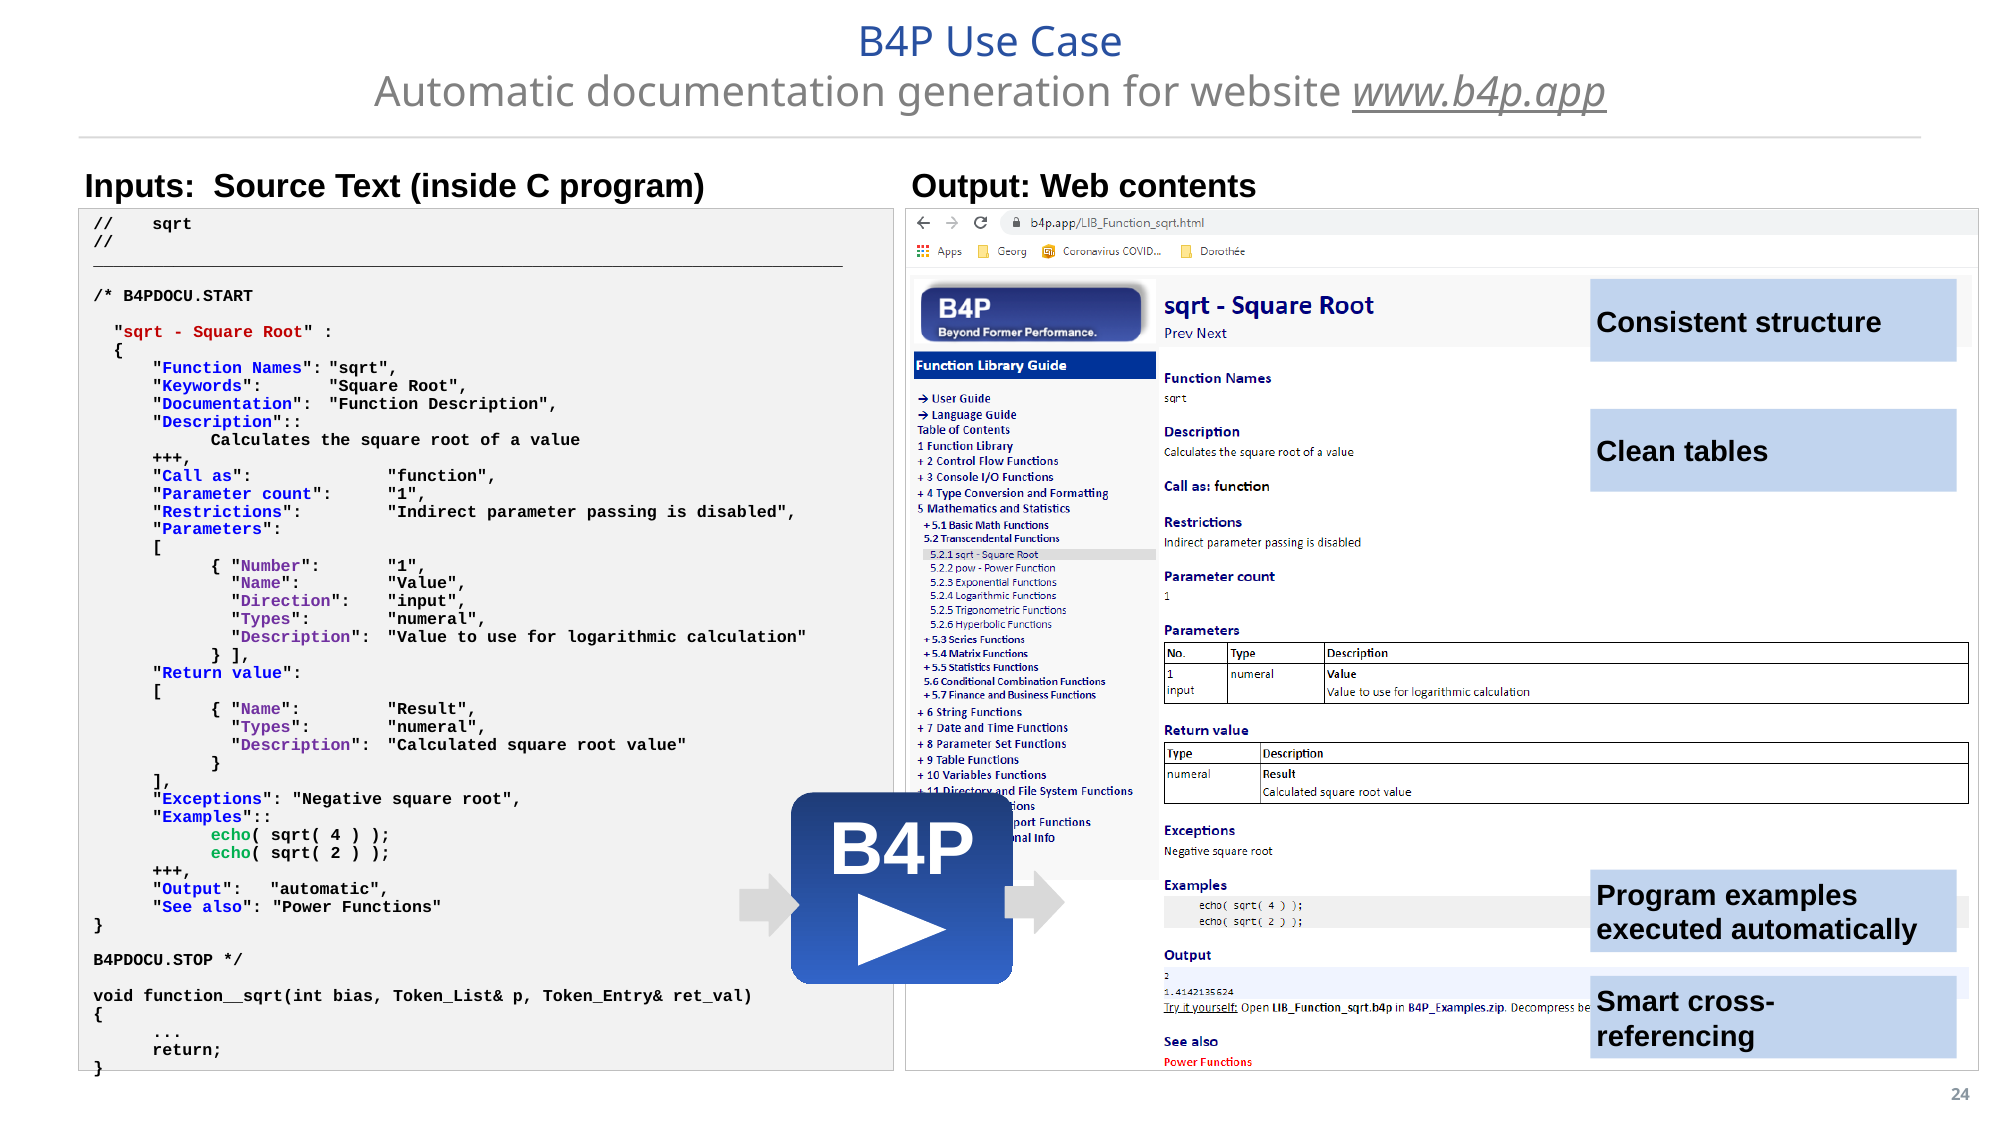

# B4P Use Case Automatic documentation generation for website www.b4p.app
Inputs: Source Text (inside C program)
Output: Web contents
//	sqrt
// ___________________________________________________________________________
/* B4PDOCU.START
 "sqrt - Square Root" :
 {
	"Function Names":	"sqrt",
	"Keywords":		"Square Root",
	"Documentation":	"Function Description",
	"Description"::
		Calculates the square root of a value
	+++,
	"Call as":			"function",
	"Parameter count":	"1",
	"Restrictions":		"Indirect parameter passing is disabled",
	"Parameters":
	[
		{ "Number": 	"1",
		 "Name": 		"Value",
		 "Direction": 	"input",
		 "Types": 		"numeral",
		 "Description":	"Value to use for logarithmic calculation"
		} ],
	"Return value":
	[
		{ "Name": 		"Result",
		 "Types": 		"numeral",
		 "Description":	"Calculated square root value"
		}
	],
	"Exceptions": "Negative square root",
	"Examples"::
		echo( sqrt( 4 ) );
		echo( sqrt( 2 ) );
	+++,
	"Output": 	"automatic",
	"See also": "Power Functions"
}
B4PDOCU.STOP */
void function__sqrt(int bias, Token_List& p, Token_Entry& ret_val)
{
	...
	return;
}
Consistent structure
Clean tables
4P
B4P
Program examples
executed automatically
Smart cross-
referencing